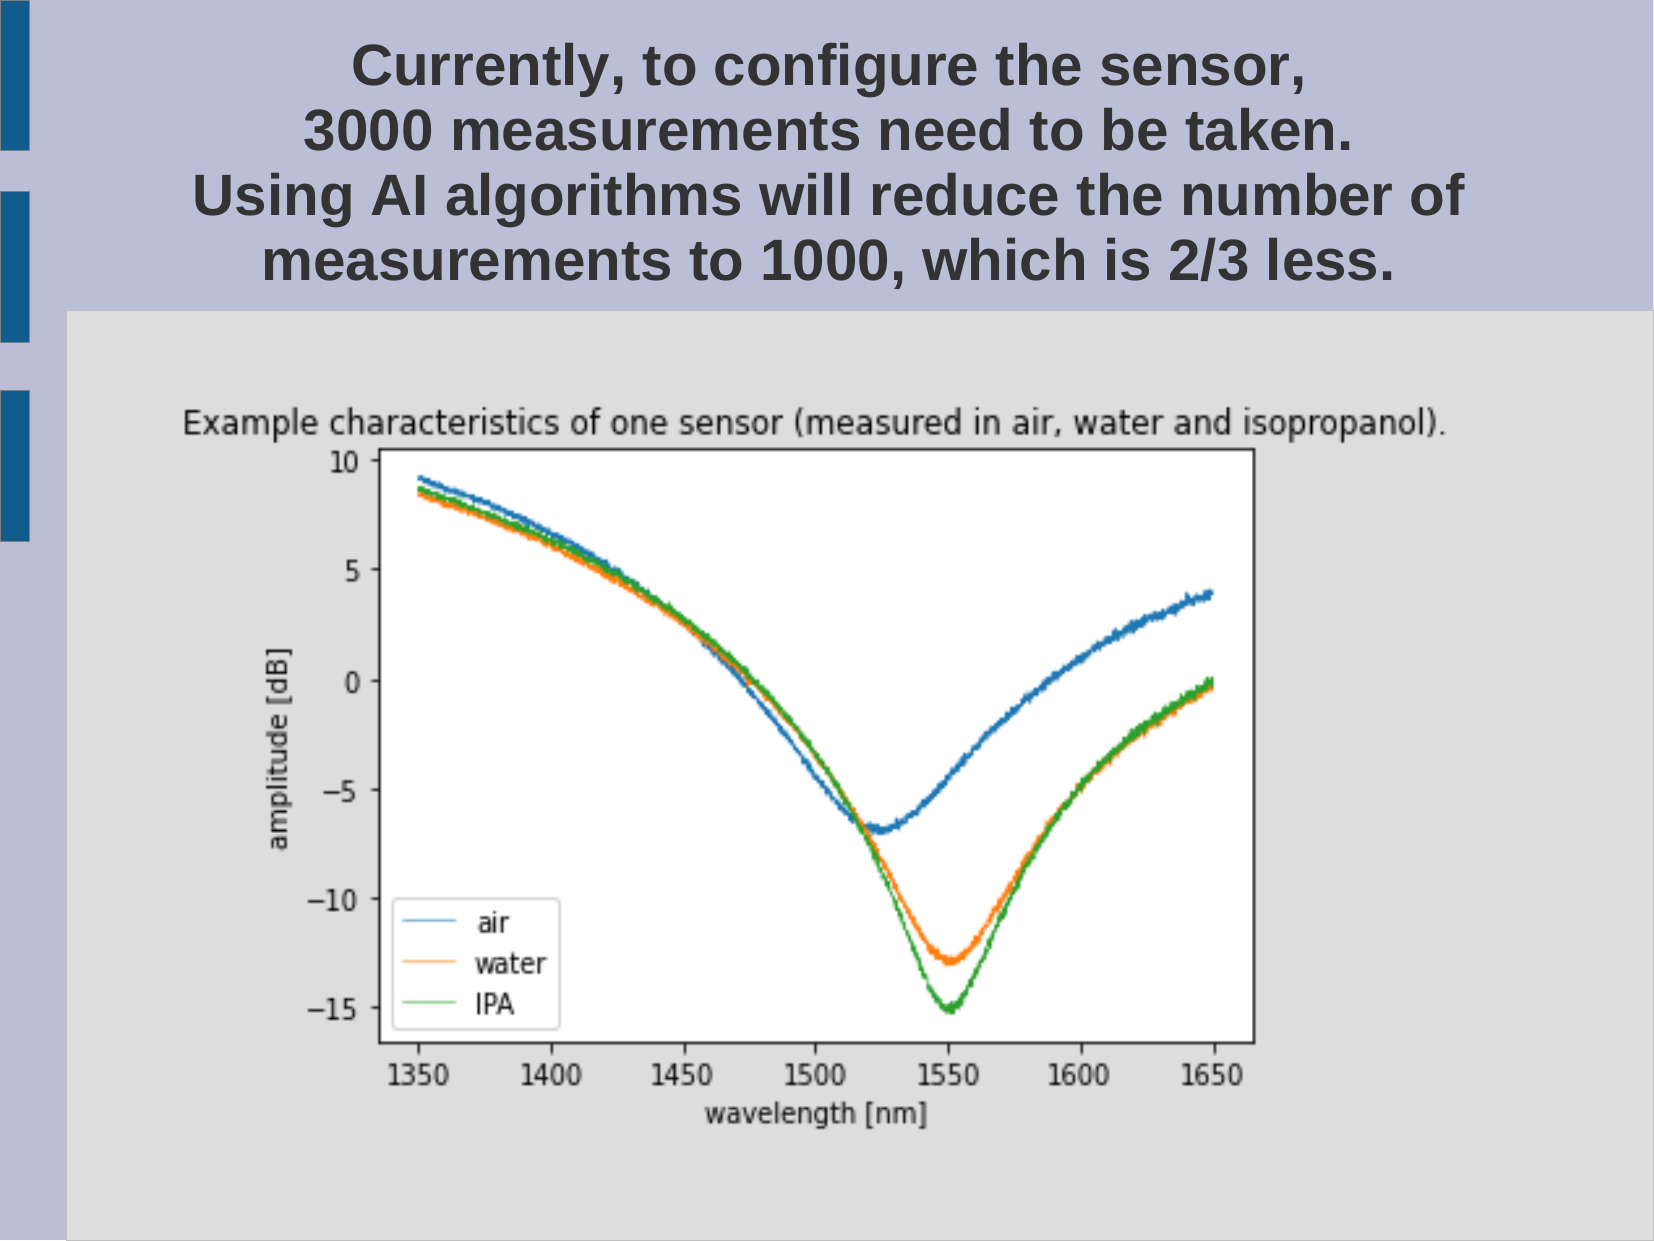

Currently, to configure the sensor,
3000 measurements need to be taken.
Using AI algorithms will reduce the number of measurements to 1000, which is 2/3 less.
#